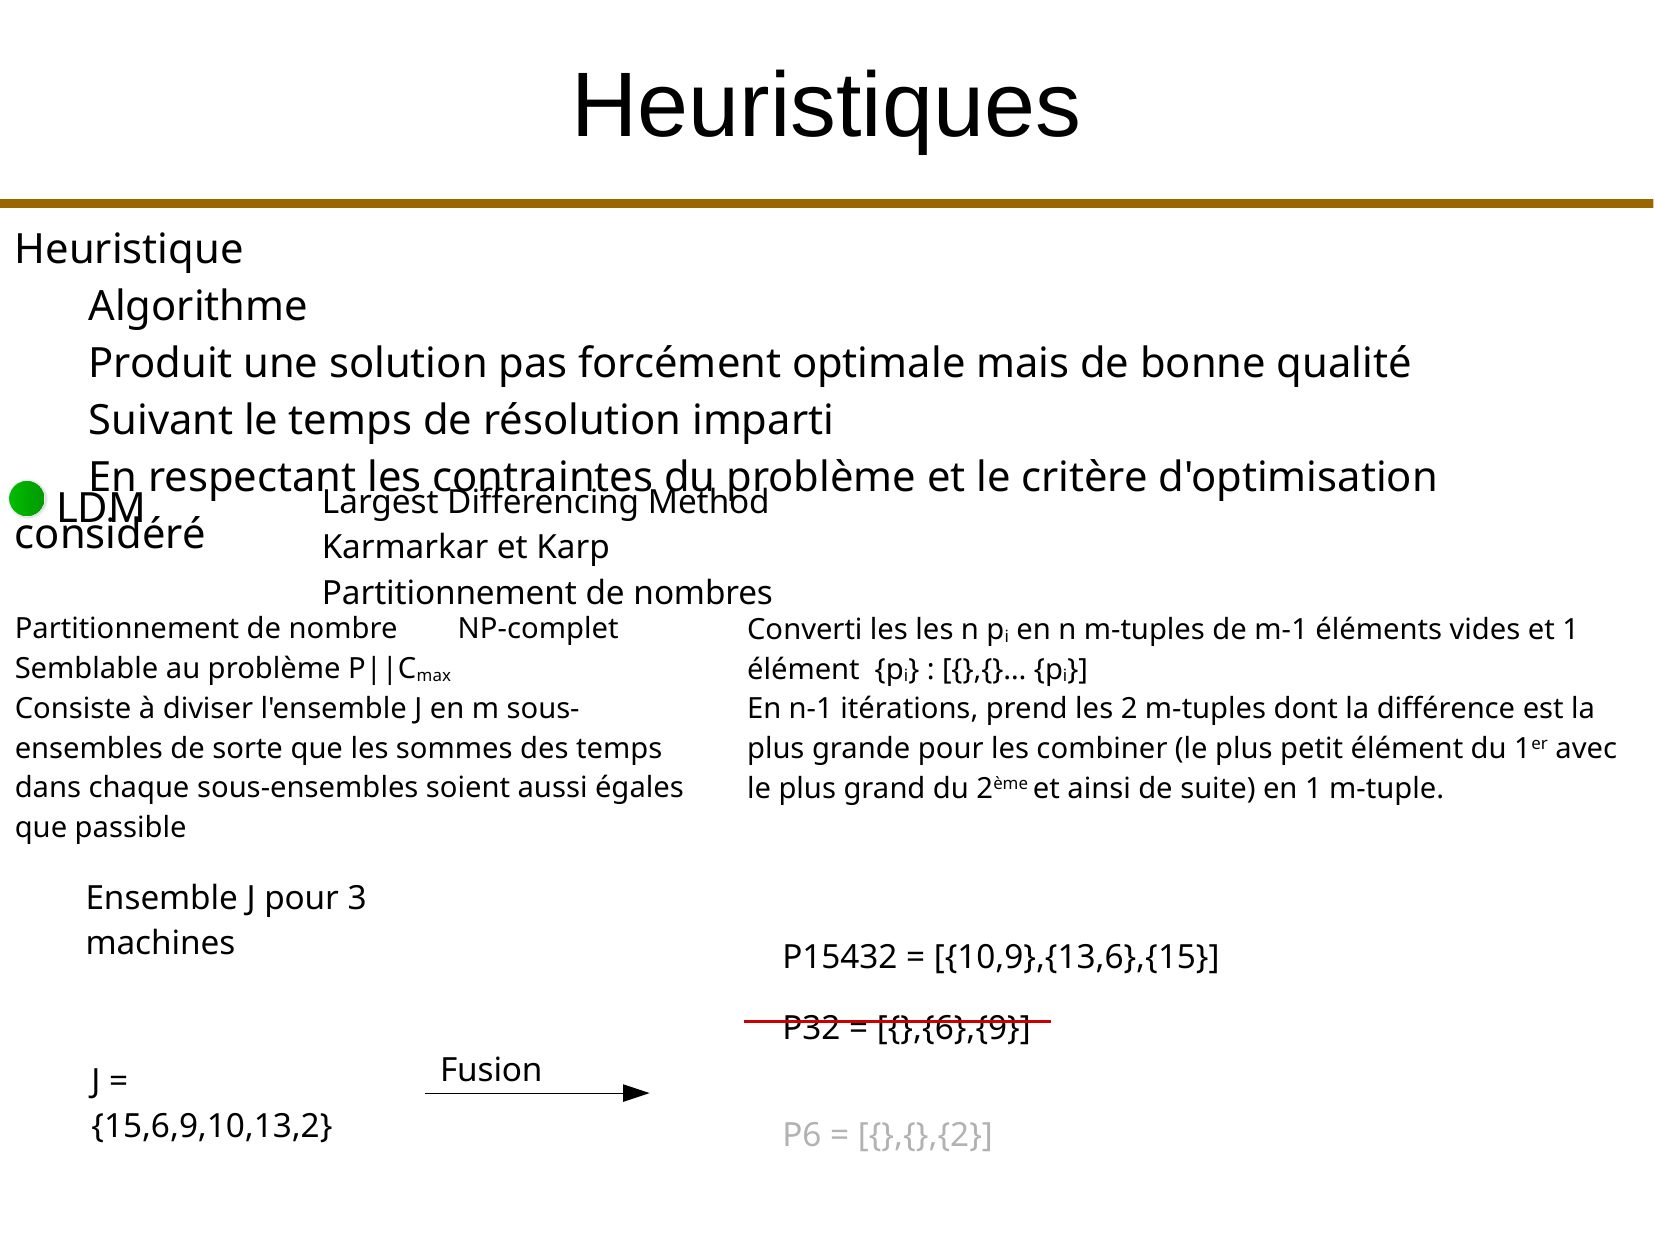

# Heuristiques
Heuristique
	Algorithme
	Produit une solution pas forcément optimale mais de bonne qualité
	Suivant le temps de résolution imparti
	En respectant les contraintes du problème et le critère d'optimisation considéré
LDM
Largest Differencing Method
Karmarkar et Karp
Partitionnement de nombres
Partitionnement de nombre	NP-complet
Semblable au problème P||Cmax
Consiste à diviser l'ensemble J en m sous-ensembles de sorte que les sommes des temps dans chaque sous-ensembles soient aussi égales que passible
Converti les les n pi en n m-tuples de m-1 éléments vides et 1 élément {pi} : [{},{}… {pi}]
En n-1 itérations, prend les 2 m-tuples dont la différence est la plus grande pour les combiner (le plus petit élément du 1er avec le plus grand du 2ème et ainsi de suite) en 1 m-tuple.
Ensemble J pour 3 machines
P15432 = [{10,9},{13,6},{15}]
P32 = [{},{6},{9}]
Fusion
J = {15,6,9,10,13,2}
P6 = [{},{},{2}]